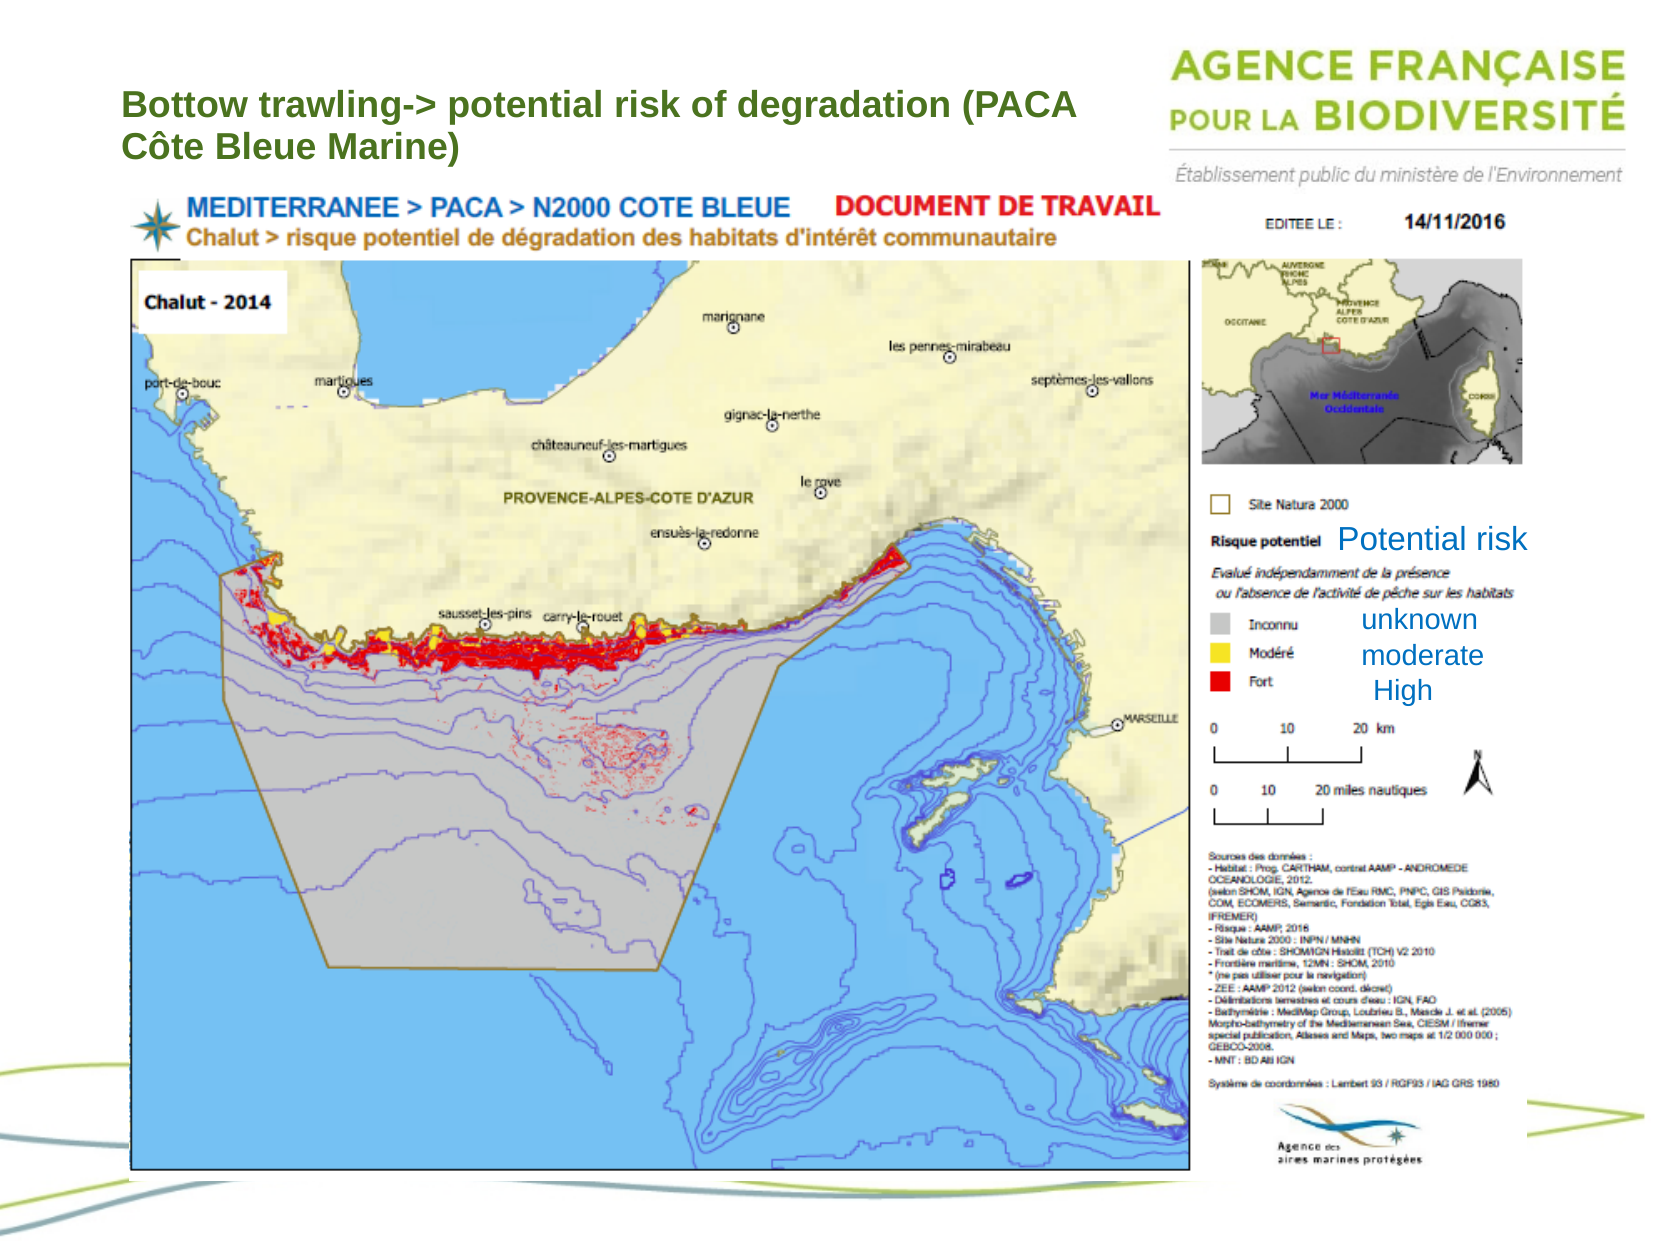

Bottow trawling-> potential risk of degradation (PACA Côte Bleue Marine)
Potential risk
unknown
moderate
High